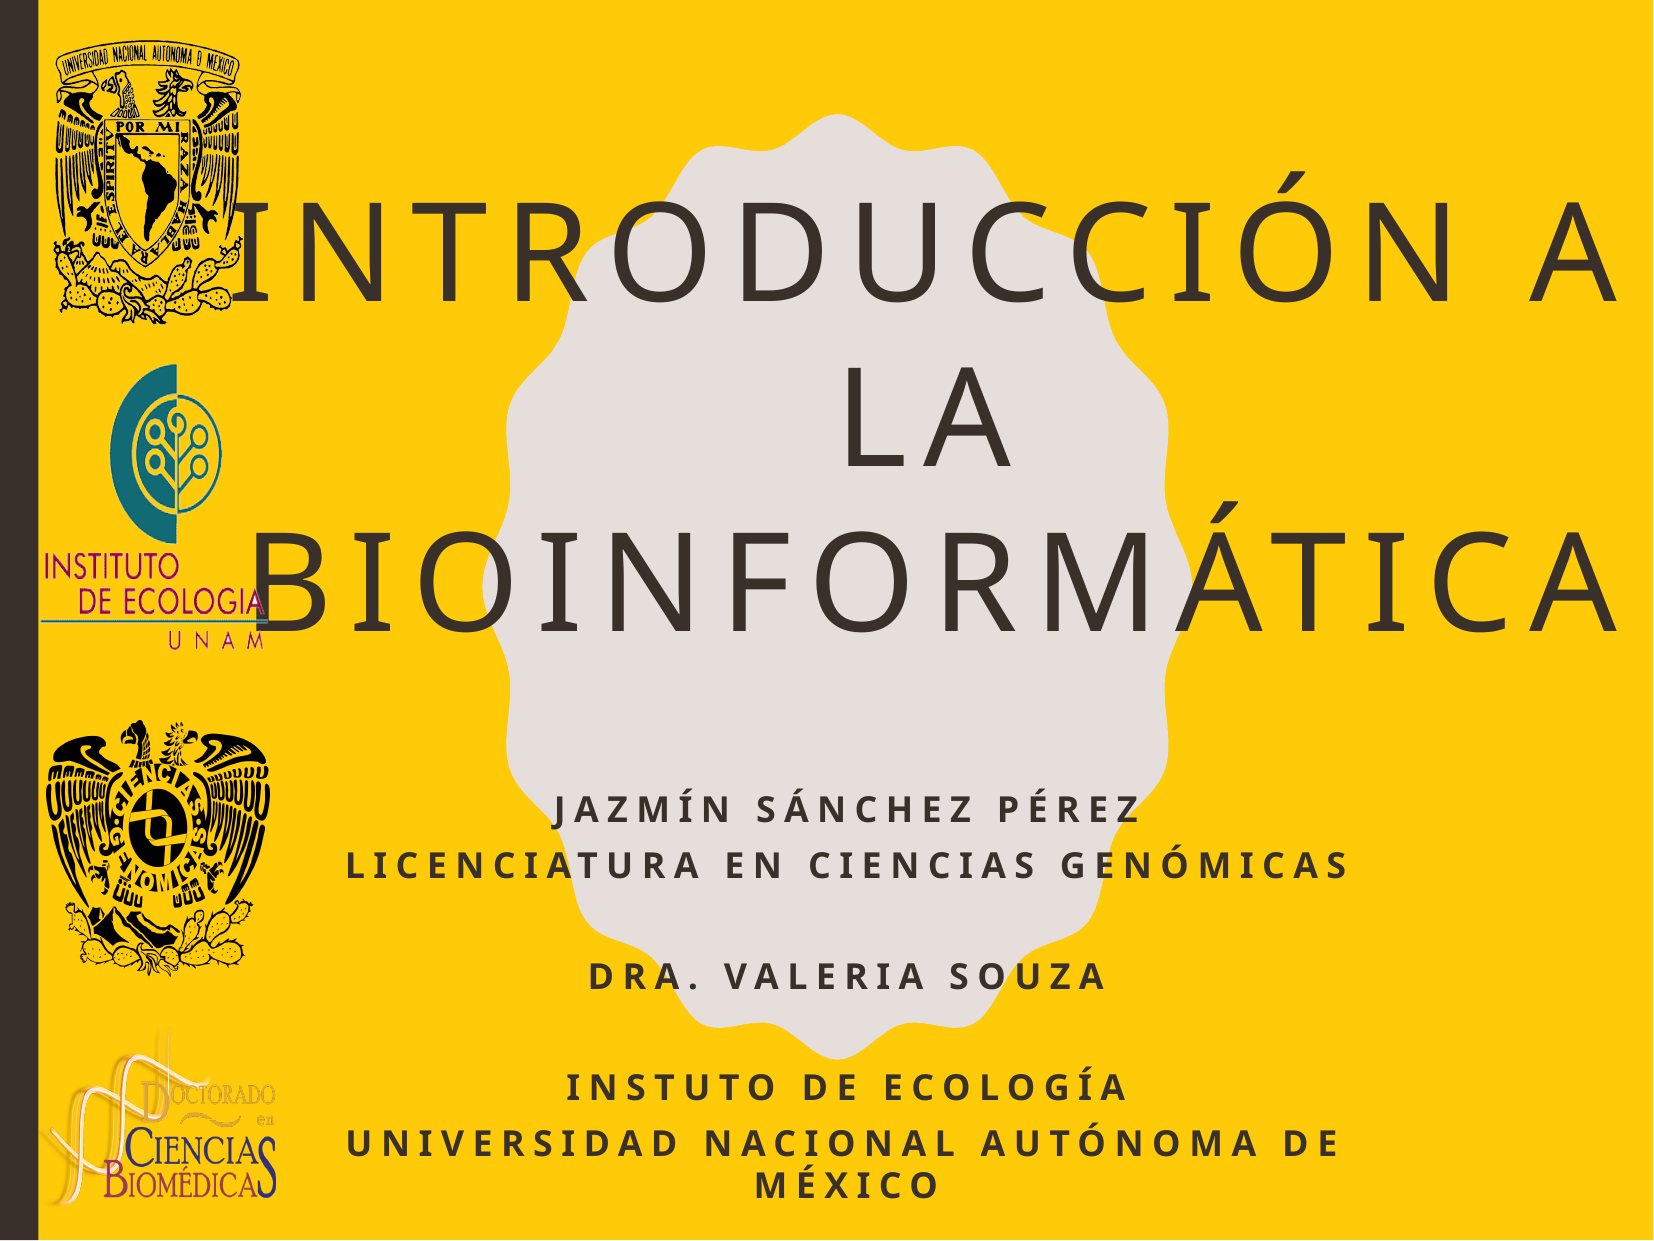

# Introducción a la bioinformática
Jazmín sánchez PÉREZ
LICENCIATURA EN CIENCIAS GENÓMICAS
DRA. vALERIA SOUZA
INSTUTO DE ECOLOGÍA
UNIVERSIDAD NACIONAL AUTÓNOMA DE MÉXICO